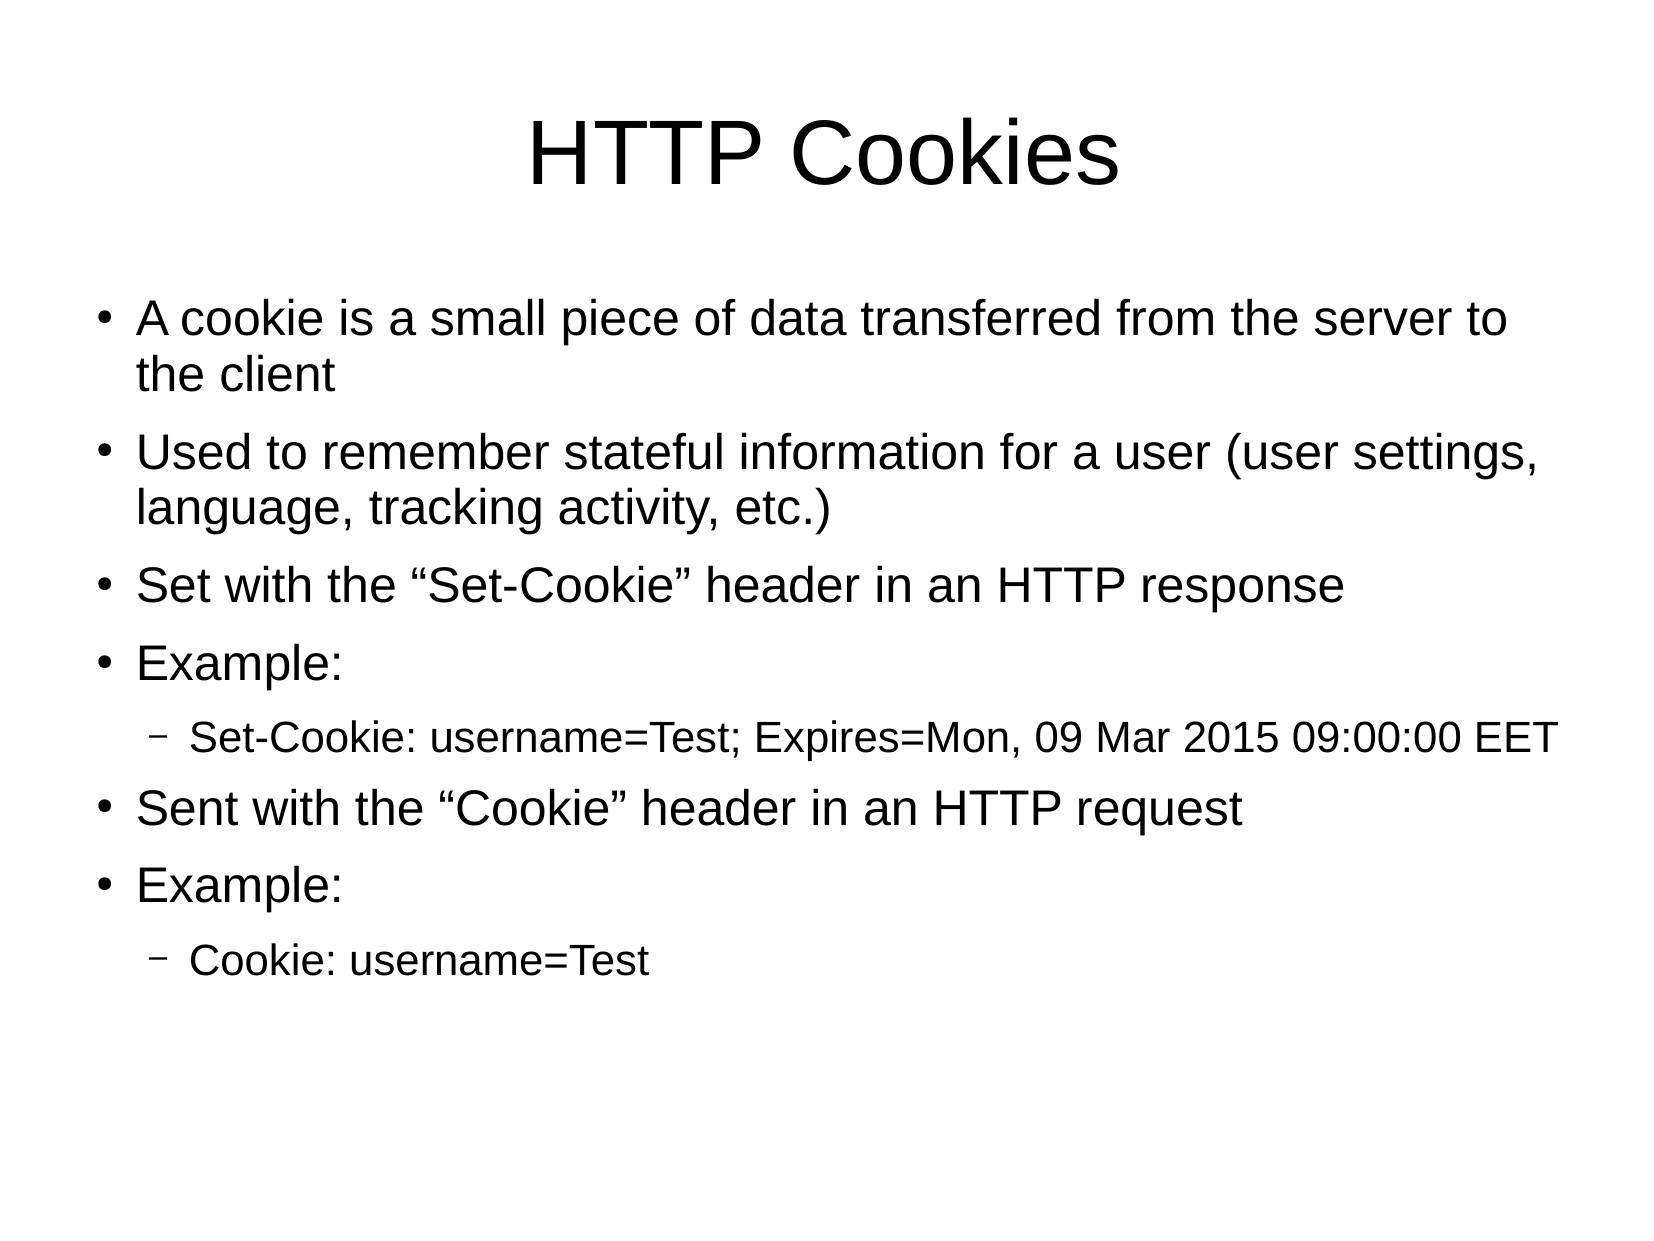

# HTTP Cookies
A cookie is a small piece of data transferred from the server to the client
Used to remember stateful information for a user (user settings, language, tracking activity, etc.)
Set with the “Set-Cookie” header in an HTTP response
Example:
Set-Cookie: username=Test; Expires=Mon, 09 Mar 2015 09:00:00 EET
Sent with the “Cookie” header in an HTTP request
Example:
Cookie: username=Test